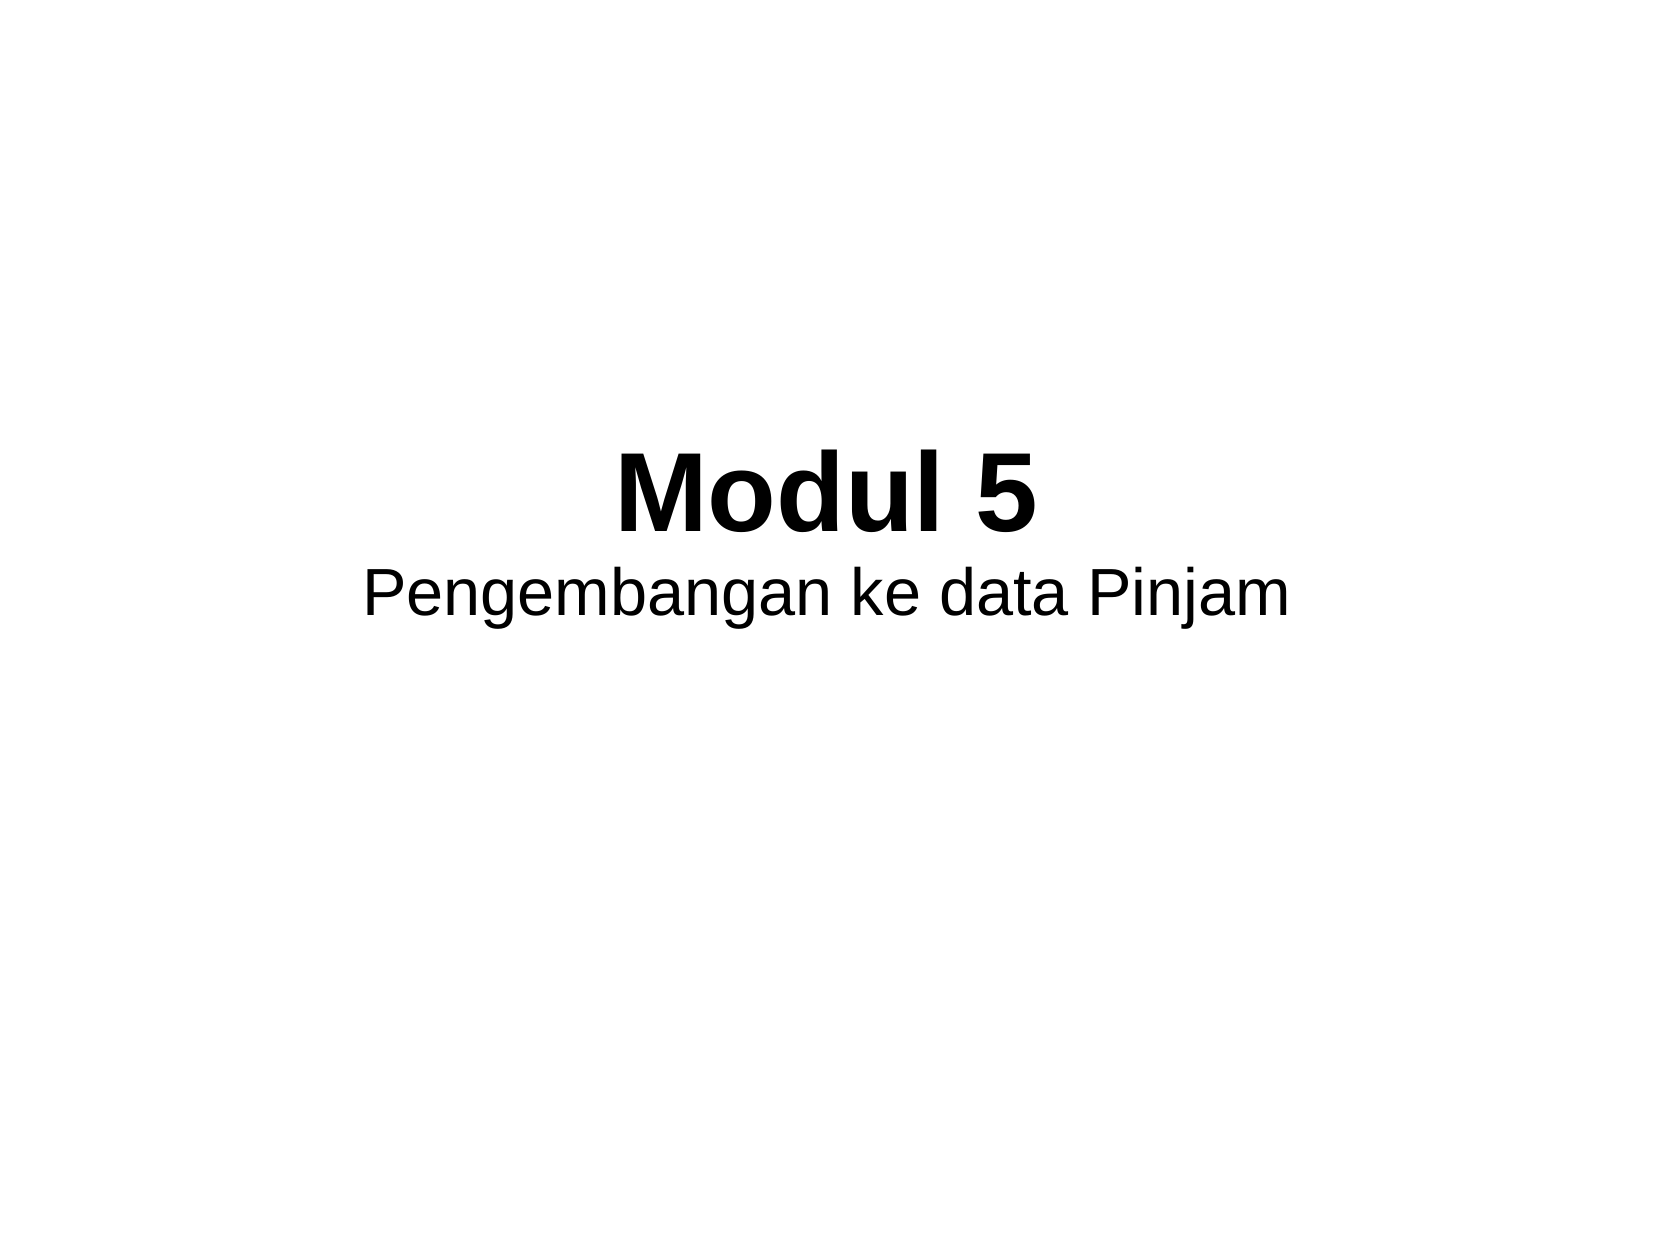

# Modul 5
Pengembangan ke data Pinjam